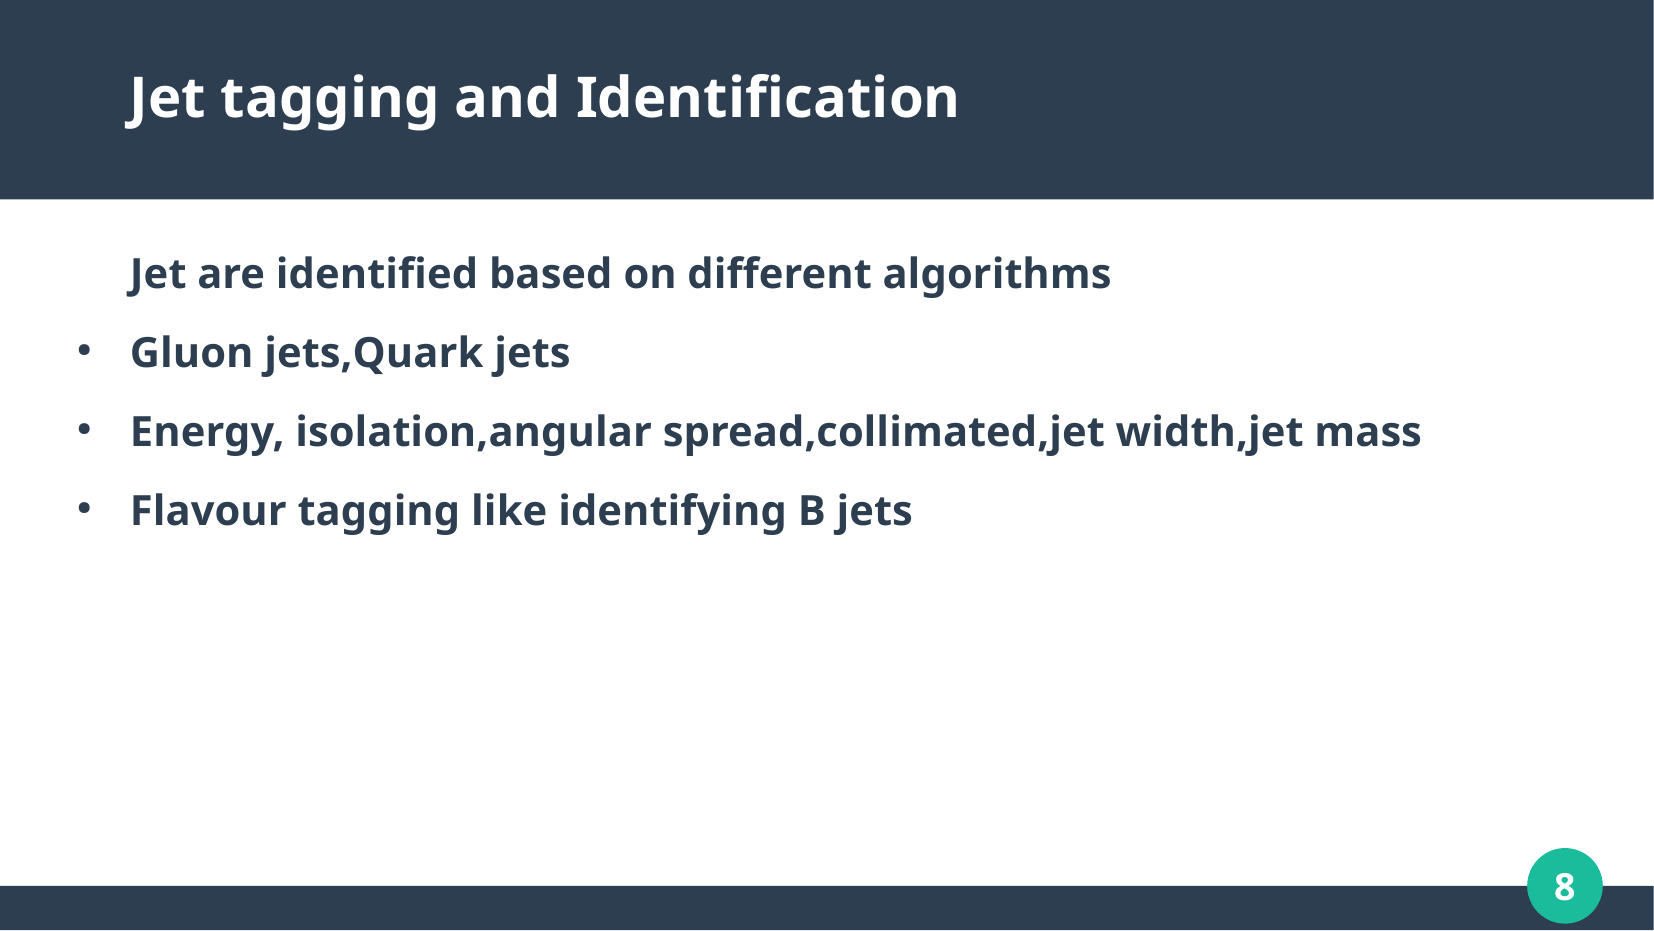

# Jet tagging and Identification
Jet are identified based on different algorithms
Gluon jets,Quark jets
Energy, isolation,angular spread,collimated,jet width,jet mass
Flavour tagging like identifying B jets